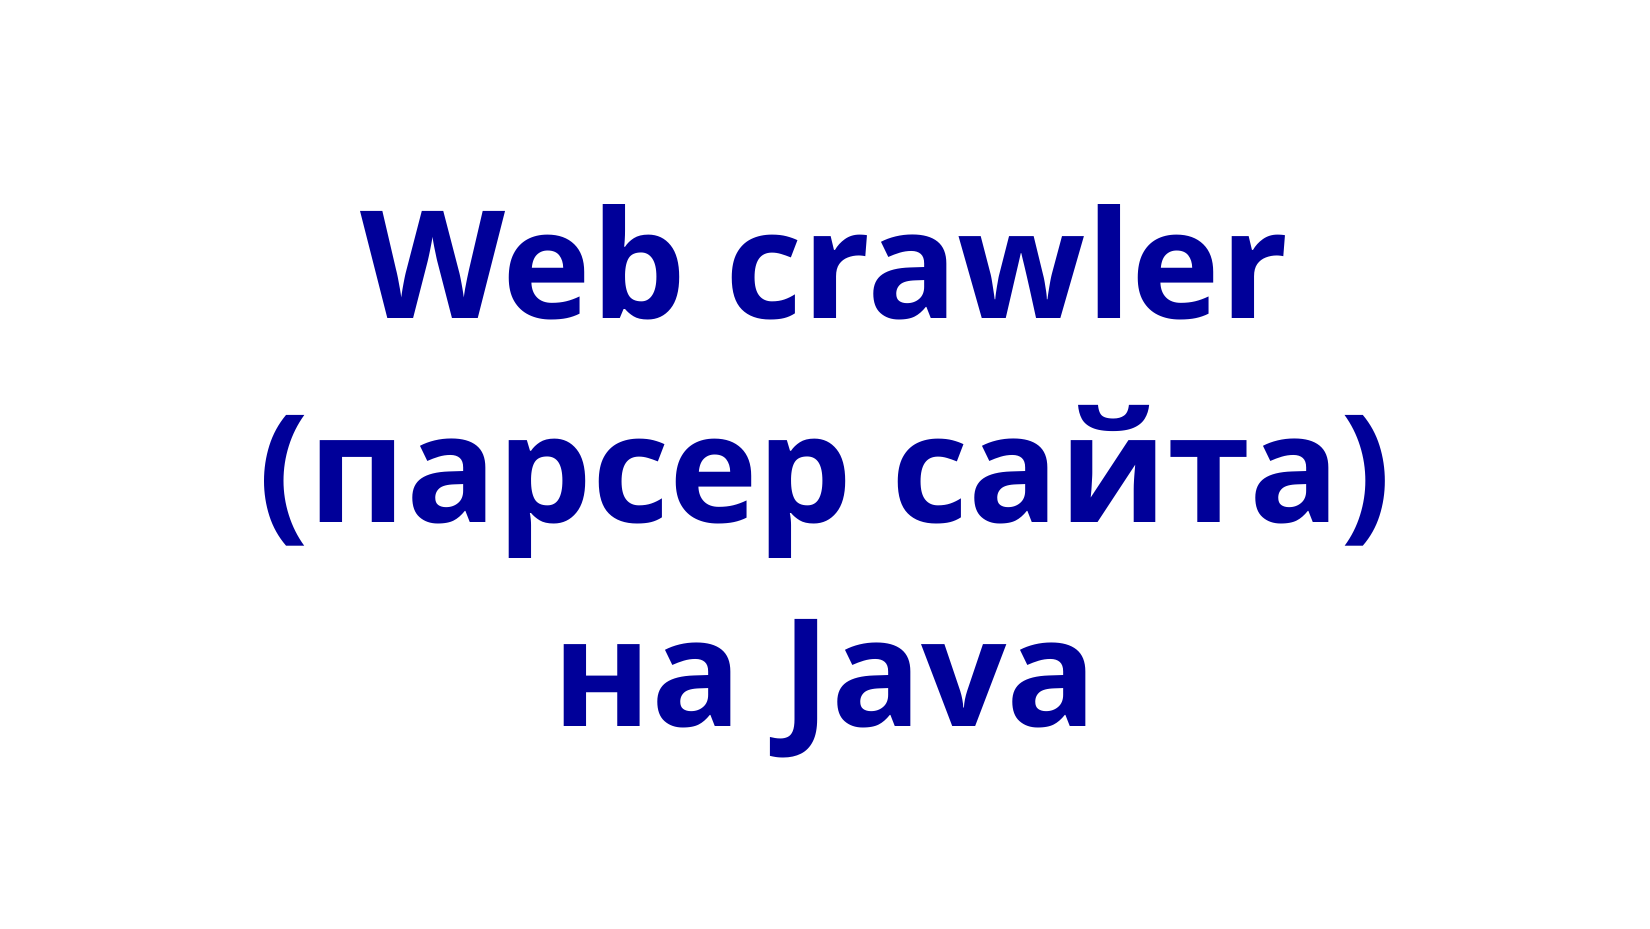

# Web crawler
(парсер сайта)
на Java